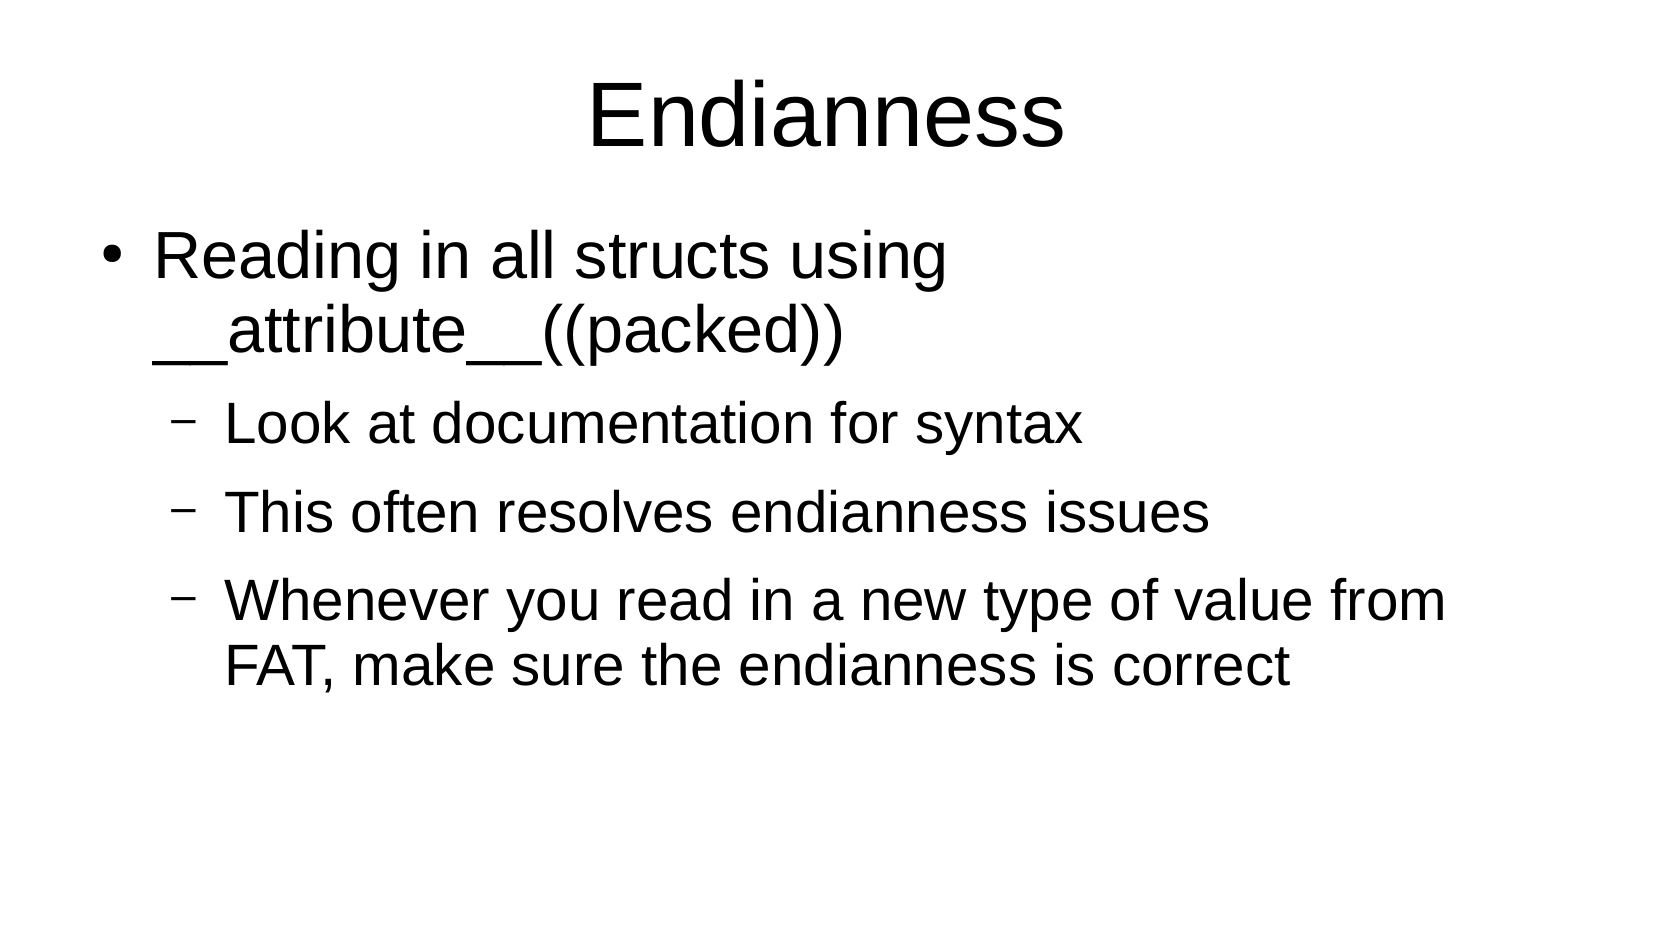

# Endianness
Reading in all structs using __attribute__((packed))
Look at documentation for syntax
This often resolves endianness issues
Whenever you read in a new type of value from FAT, make sure the endianness is correct